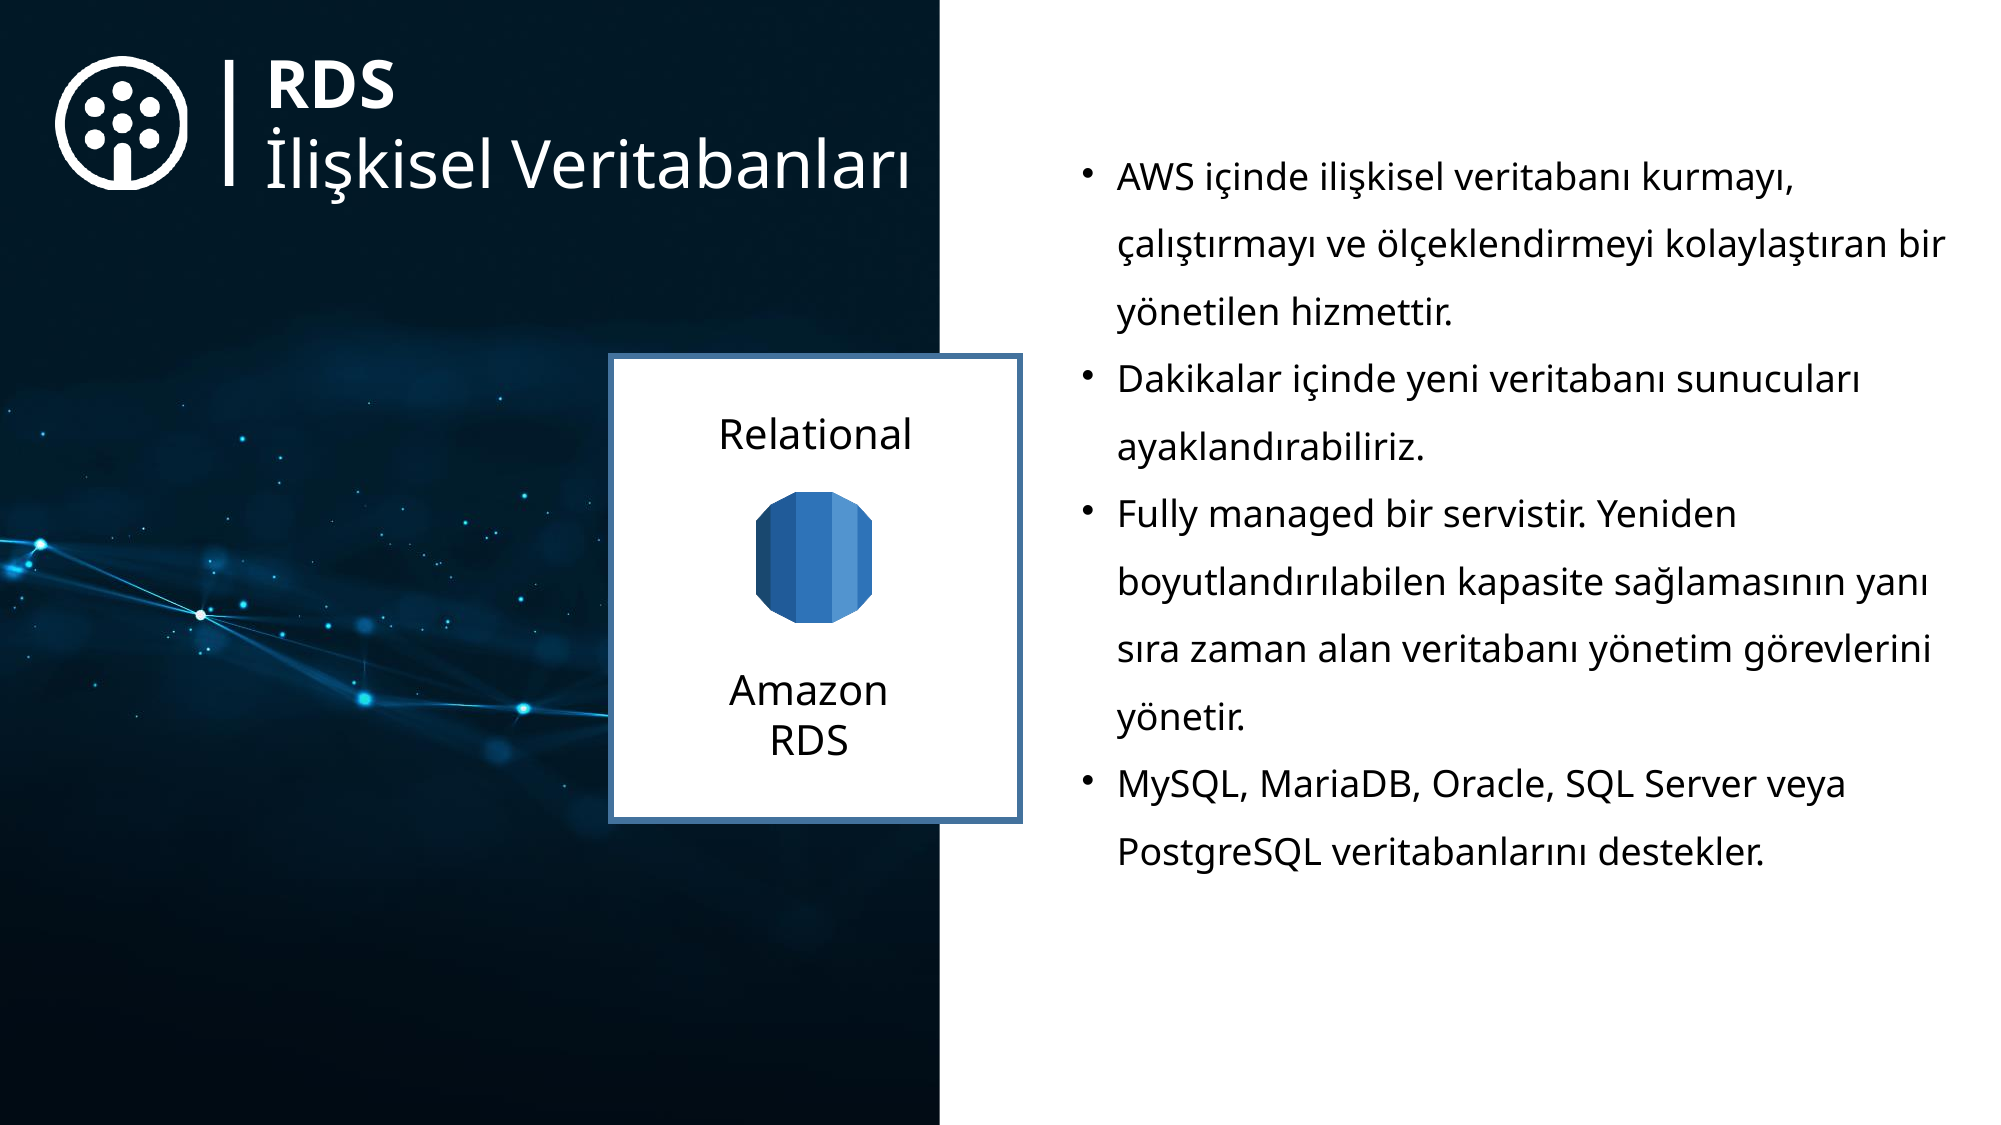

RDS
İlişkisel Veritabanları
AWS içinde ilişkisel veritabanı kurmayı, çalıştırmayı ve ölçeklendirmeyi kolaylaştıran bir yönetilen hizmettir.
Dakikalar içinde yeni veritabanı sunucuları ayaklandırabiliriz.
Fully managed bir servistir. Yeniden boyutlandırılabilen kapasite sağlamasının yanı sıra zaman alan veritabanı yönetim görevlerini yönetir.
MySQL, MariaDB, Oracle, SQL Server veya PostgreSQL veritabanlarını destekler.
Relational
Amazon RDS